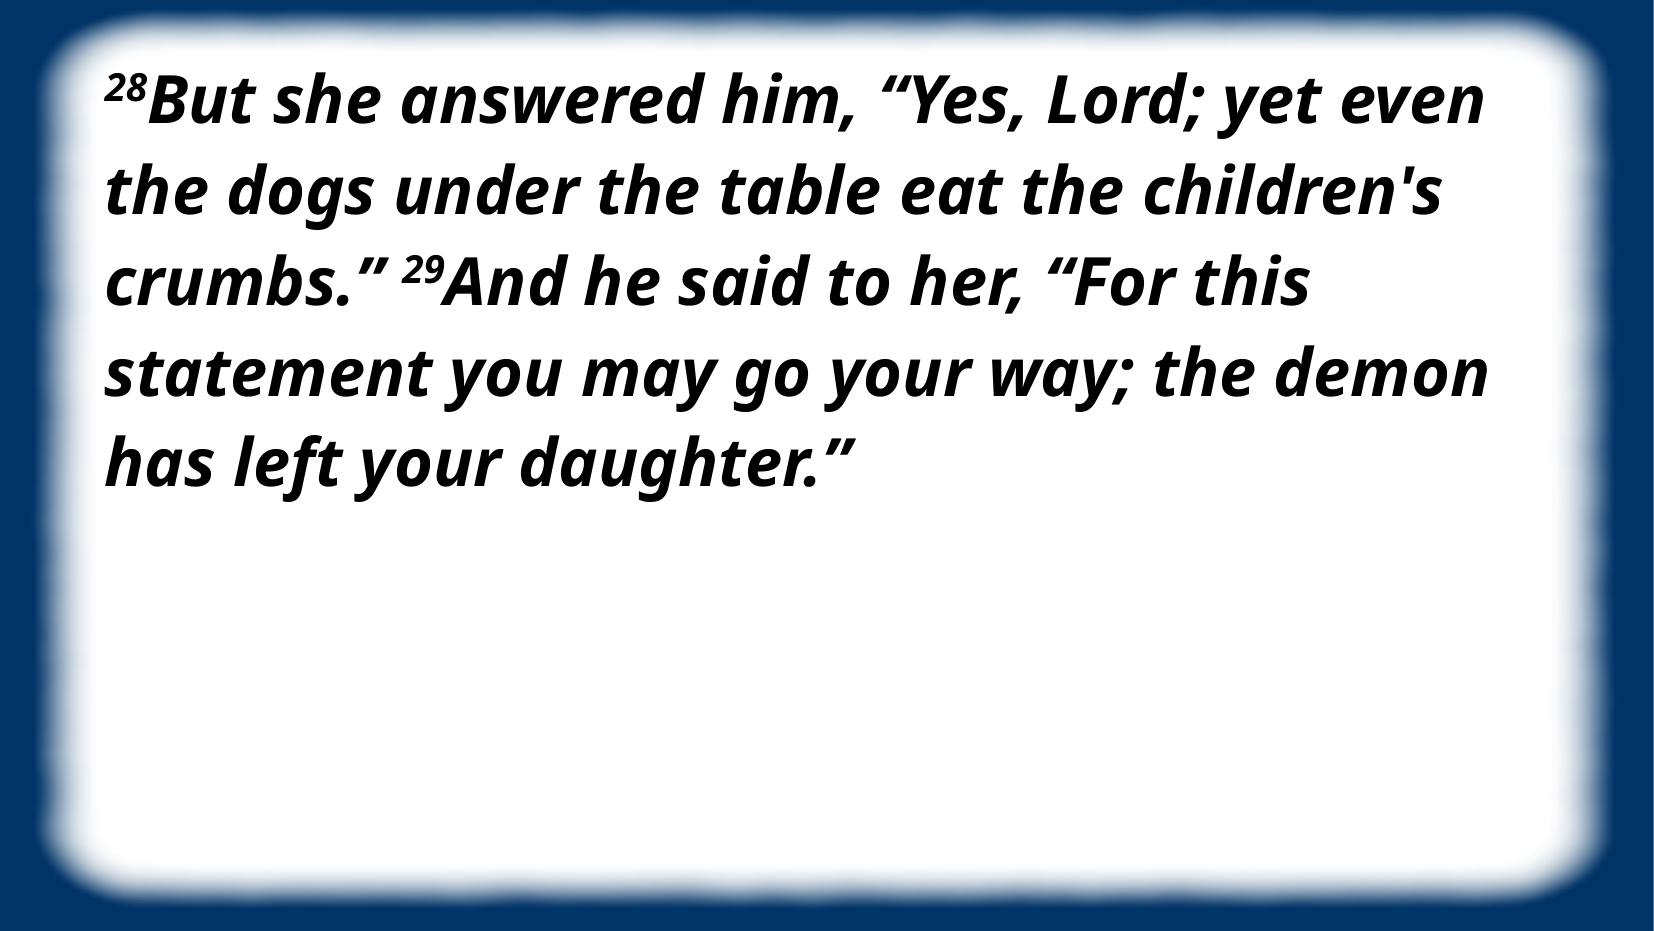

28But she answered him, “Yes, Lord; yet even the dogs under the table eat the children's crumbs.” 29And he said to her, “For this statement you may go your way; the demon has left your daughter.”